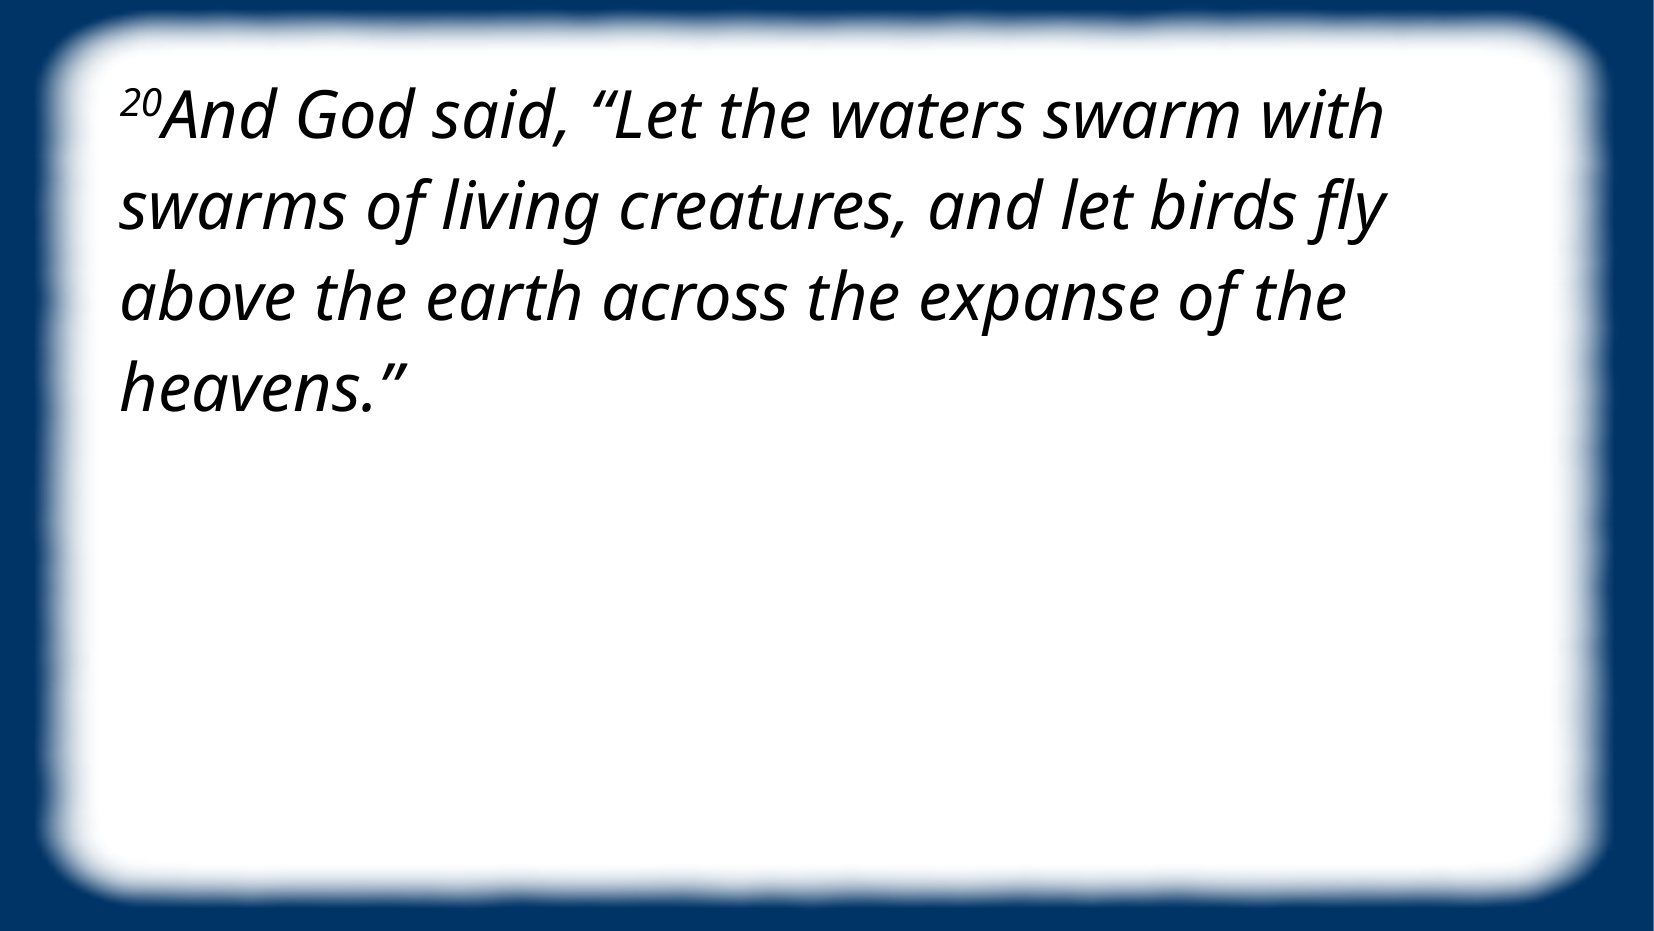

20And God said, “Let the waters swarm with swarms of living creatures, and let birds fly above the earth across the expanse of the heavens.”